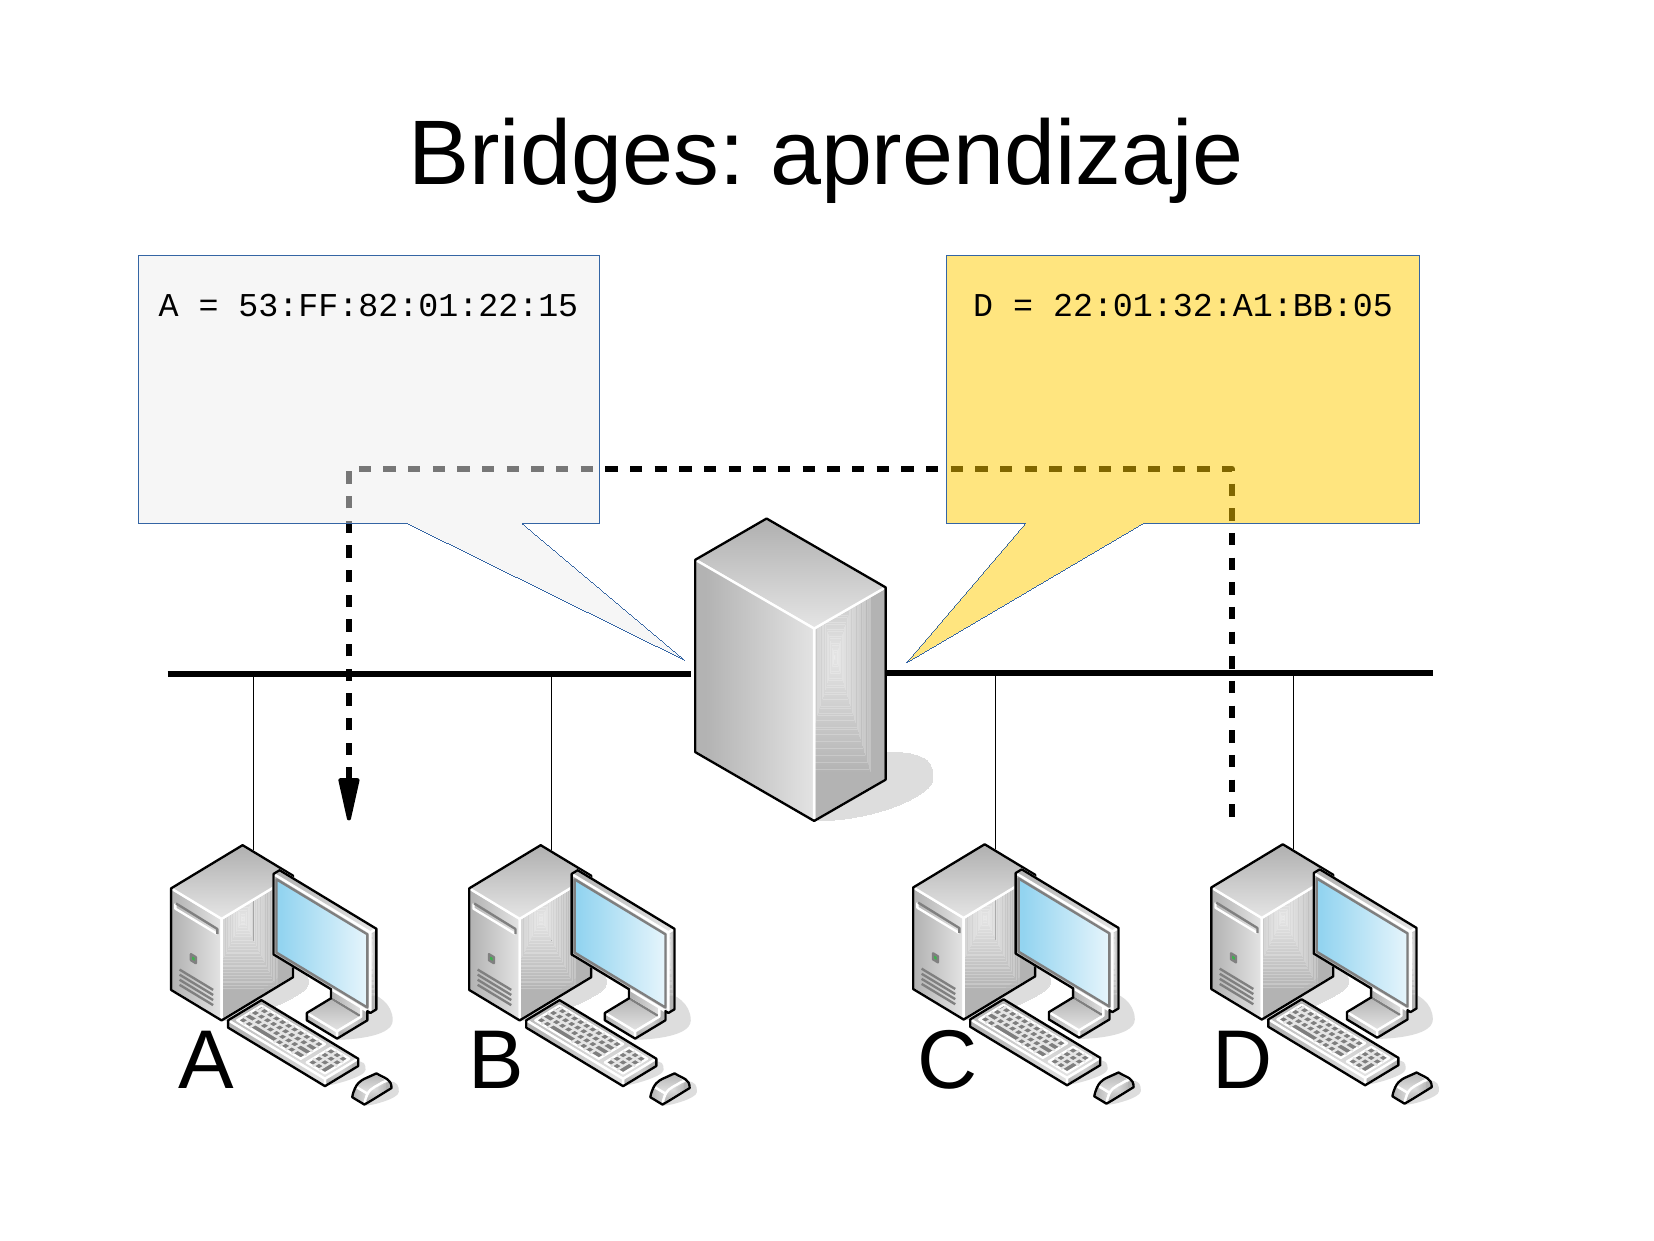

# Bridges: aprendizaje
A = 53:FF:82:01:22:15
D = 22:01:32:A1:BB:05
A
B
C
D